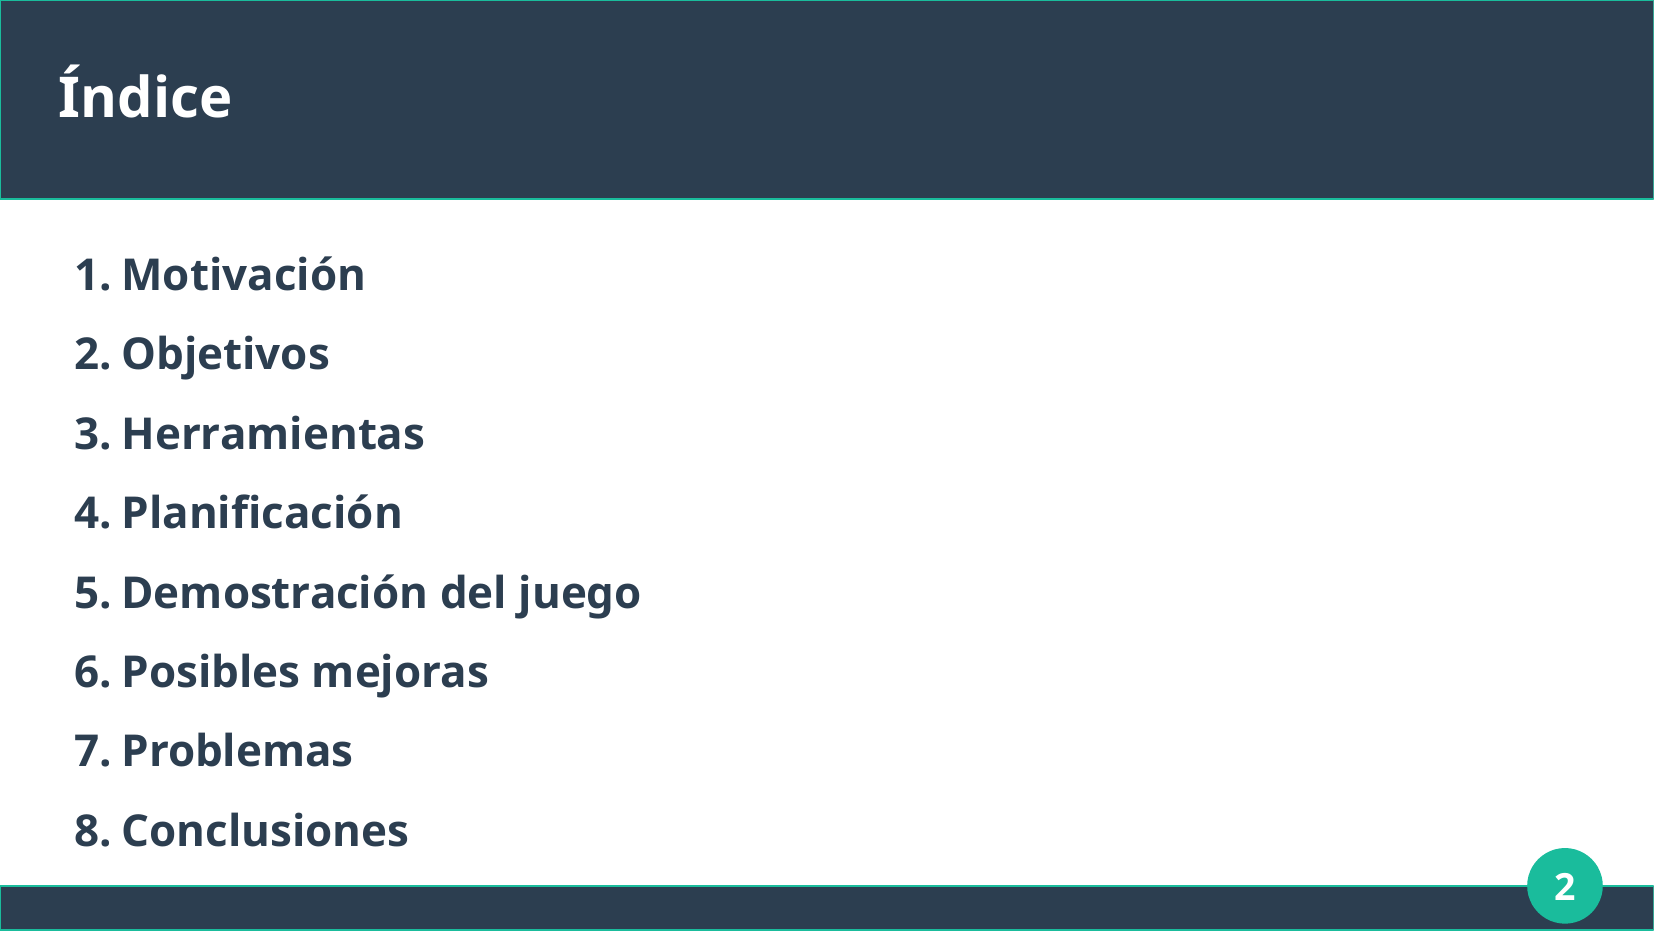

# Índice
Motivación
Objetivos
Herramientas
Planificación
Demostración del juego
Posibles mejoras
Problemas
Conclusiones
2